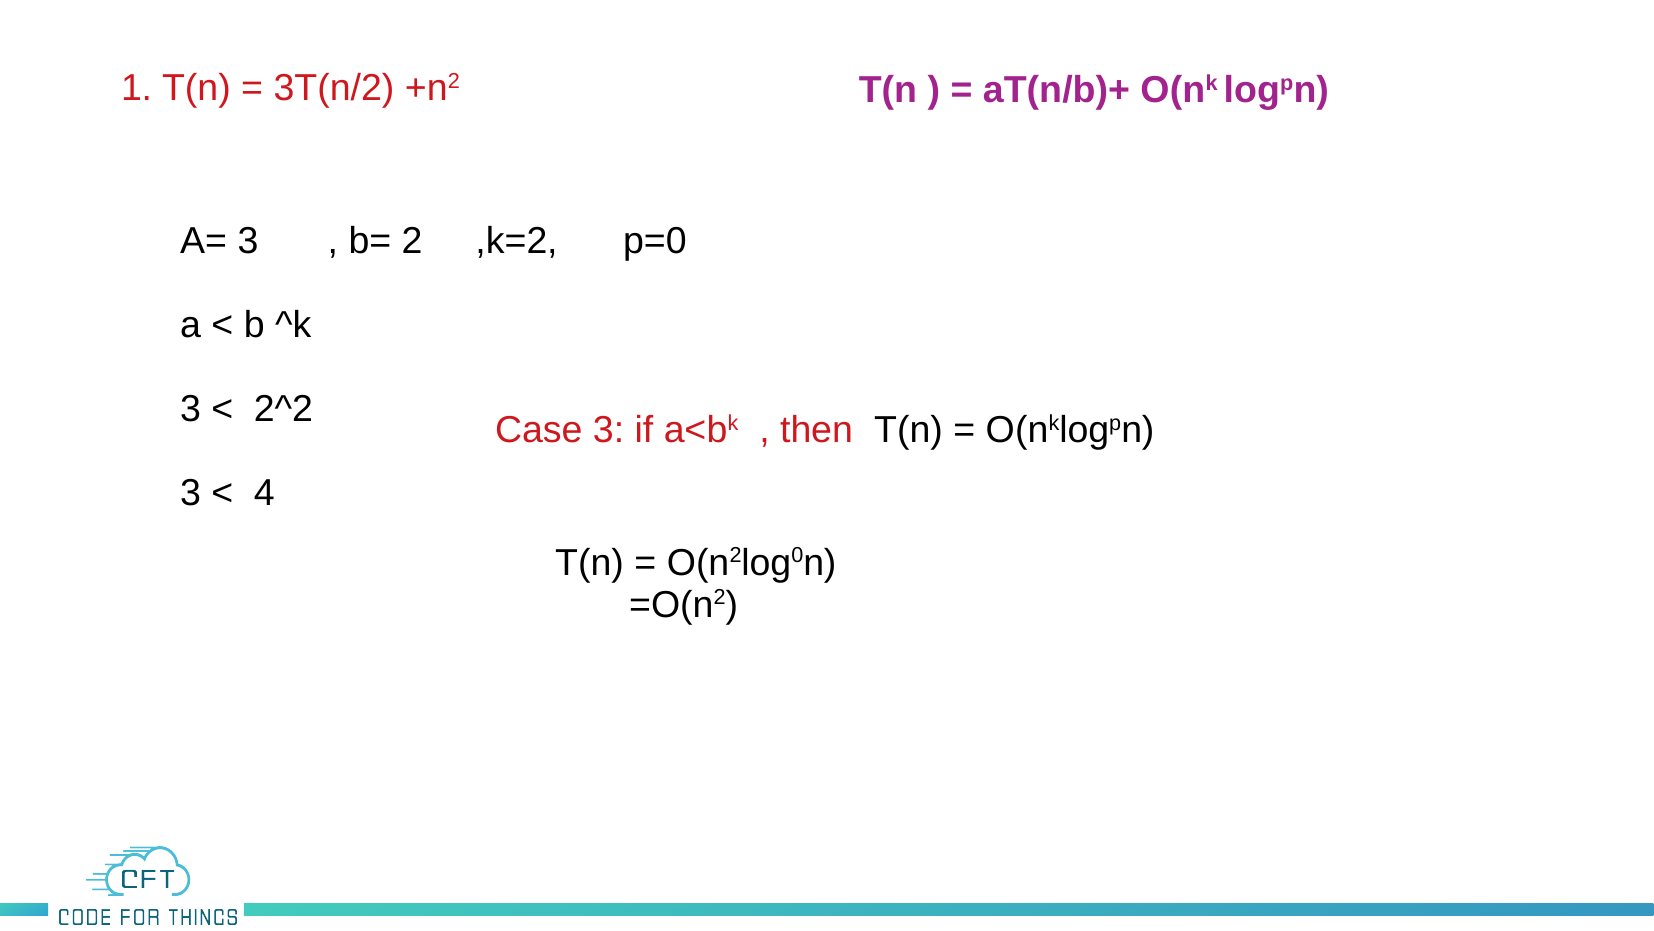

1. T(n) = 3T(n/2) +n2
T(n ) = aT(n/b)+ O(nk logpn)
A= 3	, b= 2	,k=2,	p=0
a < b ^k
3 <	2^2
3 <	4
Case 3: if a<bk , then T(n) = O(nklogpn)
T(n) = O(n2log0n)
	=O(n2)